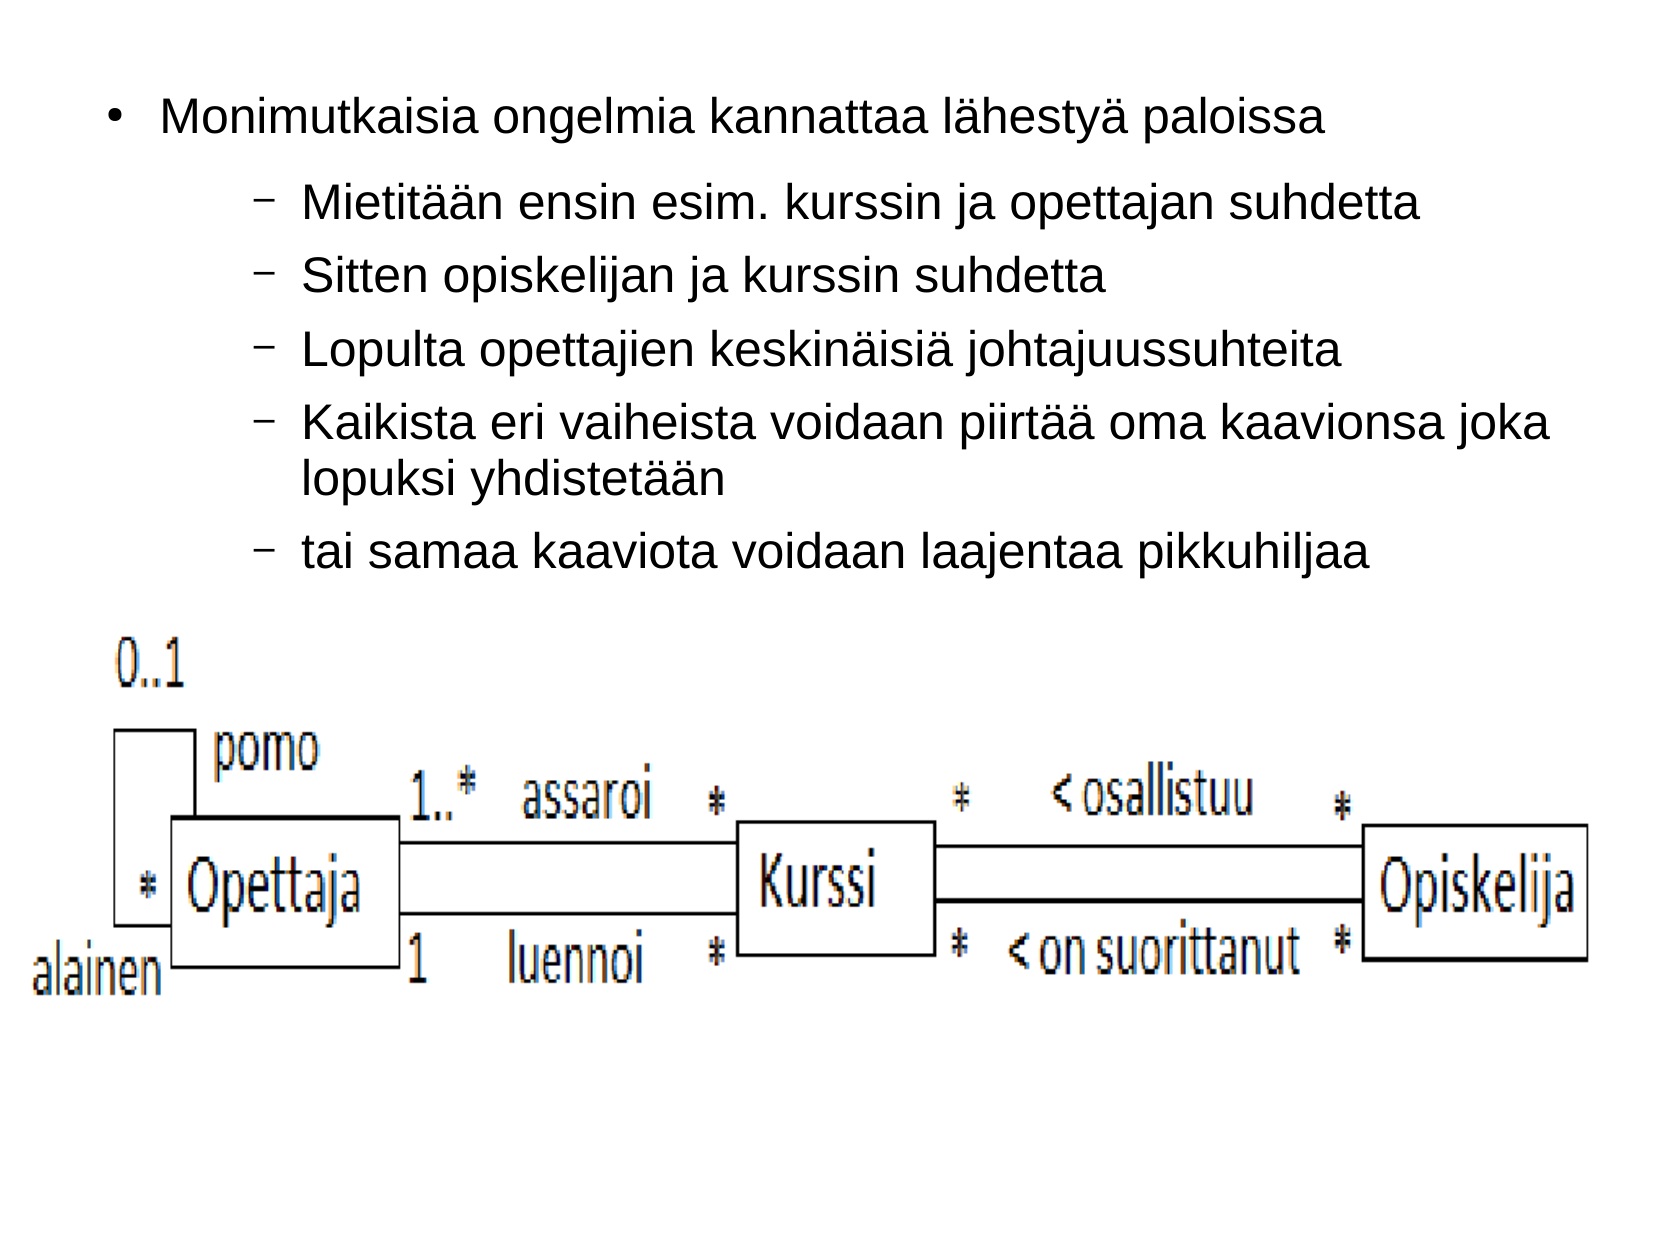

#
Monimutkaisia ongelmia kannattaa lähestyä paloissa
Mietitään ensin esim. kurssin ja opettajan suhdetta
Sitten opiskelijan ja kurssin suhdetta
Lopulta opettajien keskinäisiä johtajuussuhteita
Kaikista eri vaiheista voidaan piirtää oma kaavionsa joka lopuksi yhdistetään
tai samaa kaaviota voidaan laajentaa pikkuhiljaa